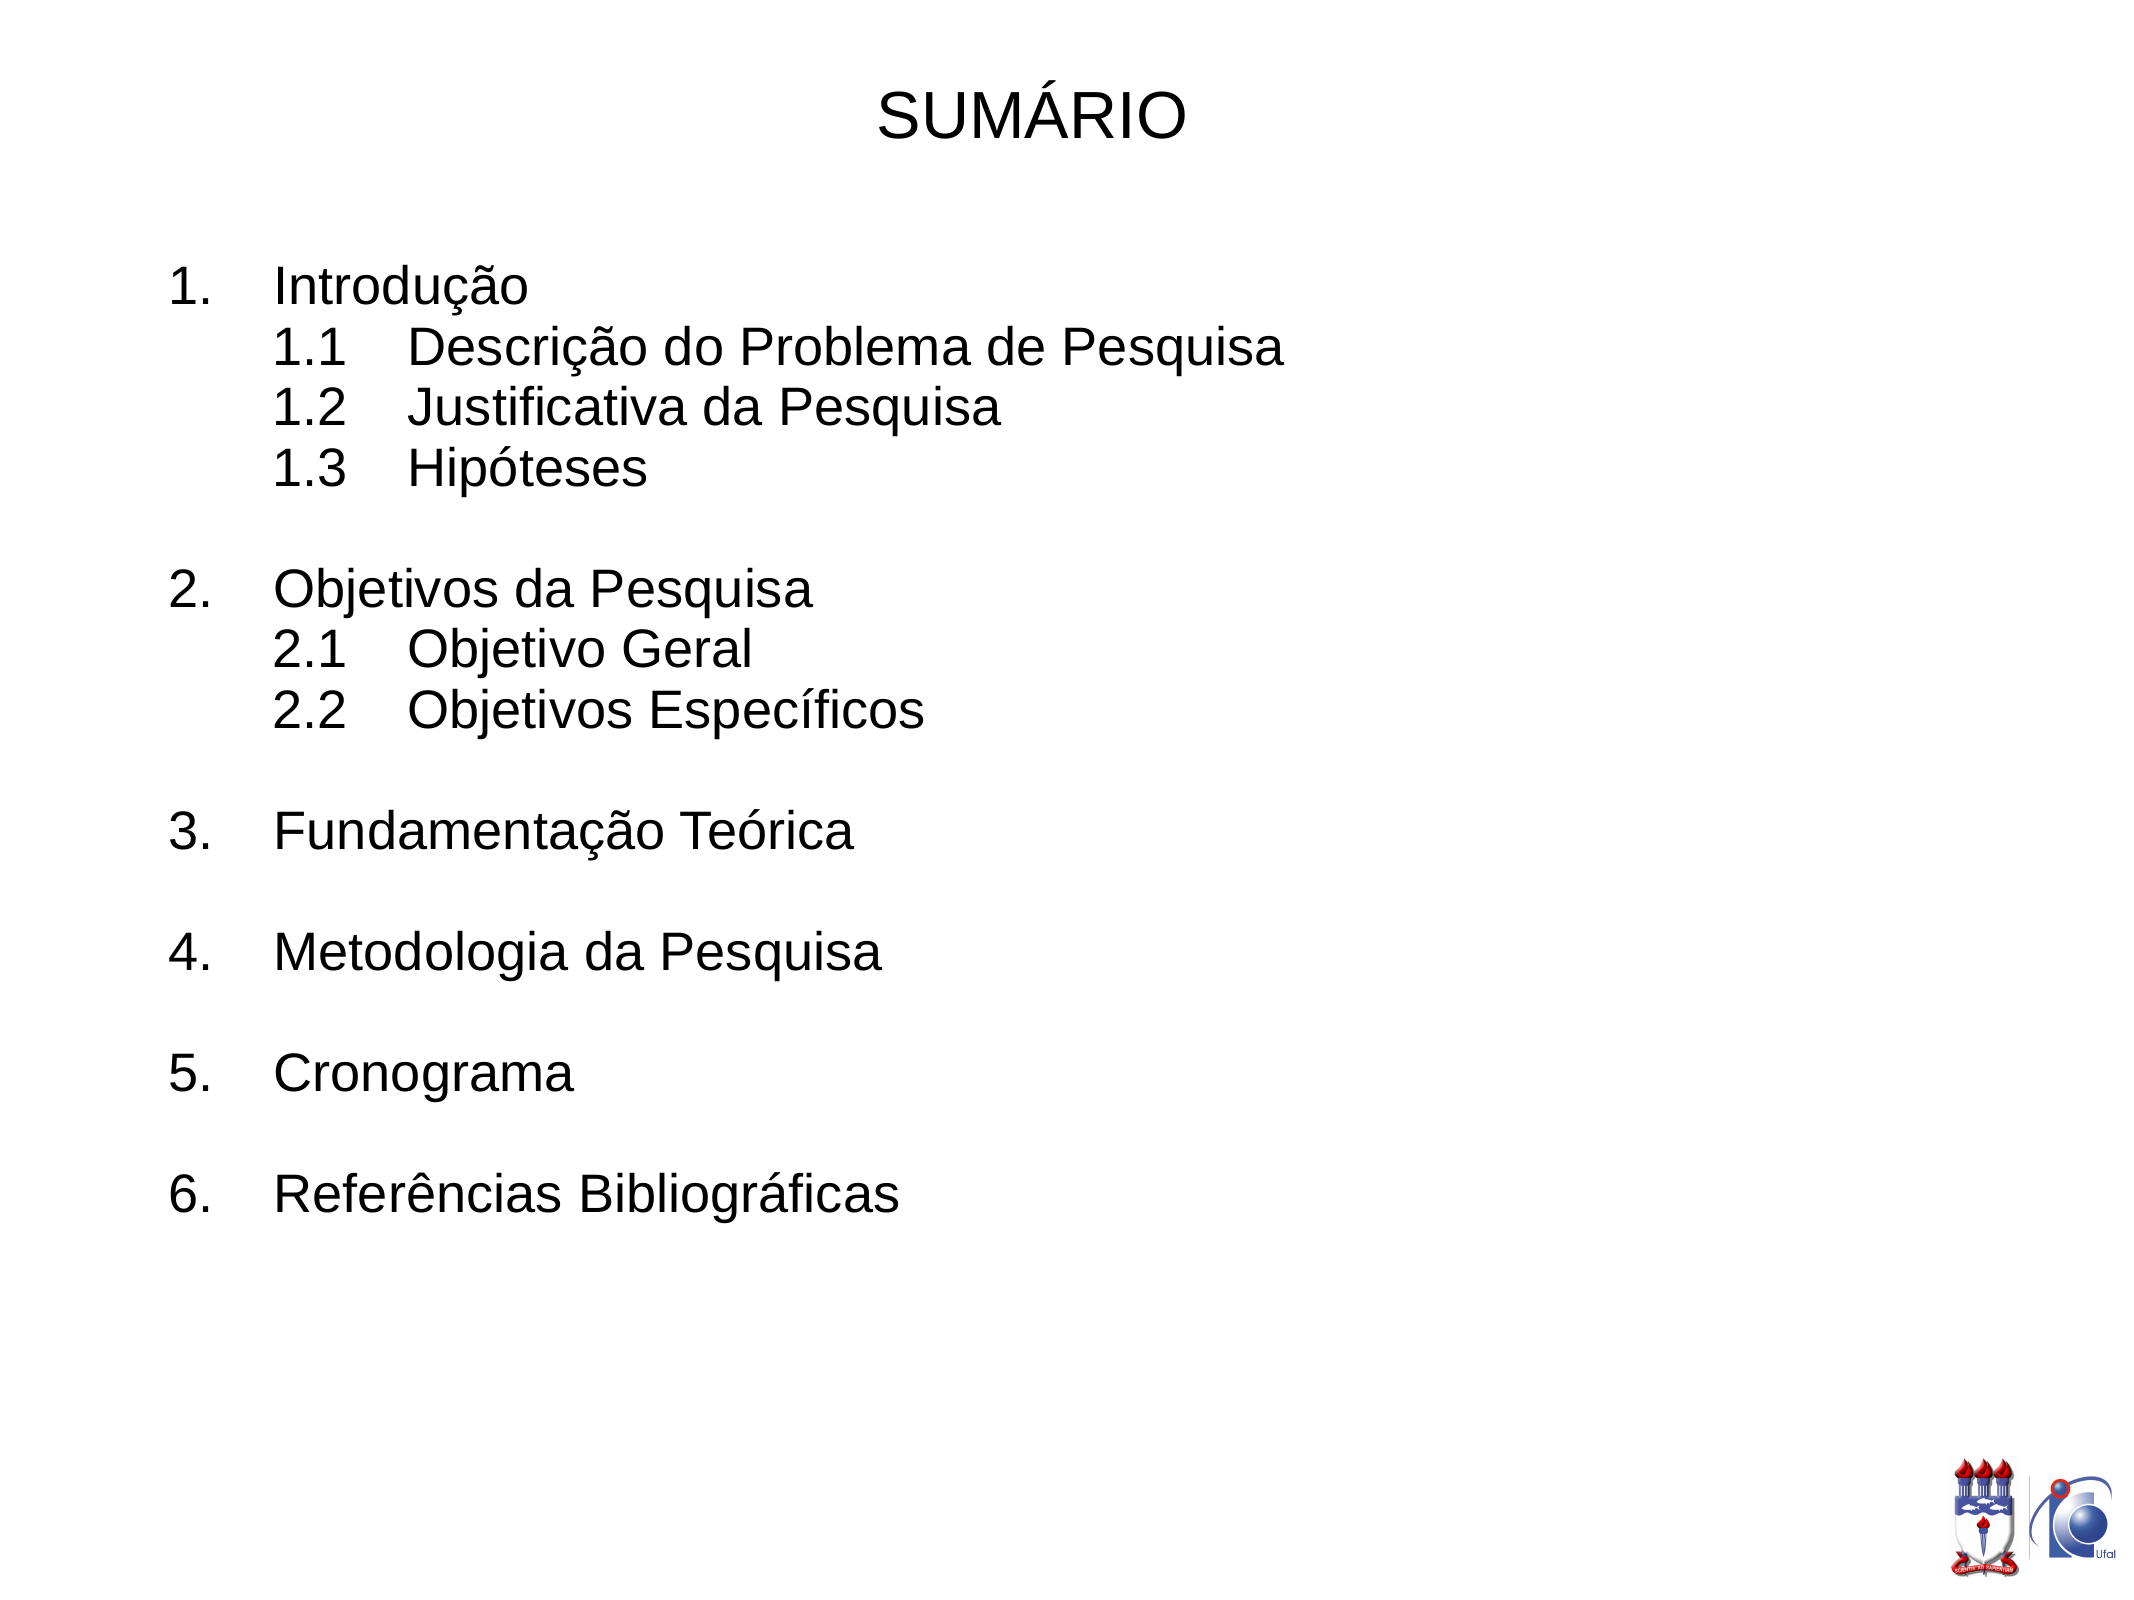

SUMÁRIO
1. Introdução
 1.1 Descrição do Problema de Pesquisa
 1.2 Justificativa da Pesquisa
 1.3 Hipóteses
2. Objetivos da Pesquisa
 2.1 Objetivo Geral
 2.2 Objetivos Específicos
3. Fundamentação Teórica
4. Metodologia da Pesquisa
5. Cronograma
6. Referências Bibliográficas